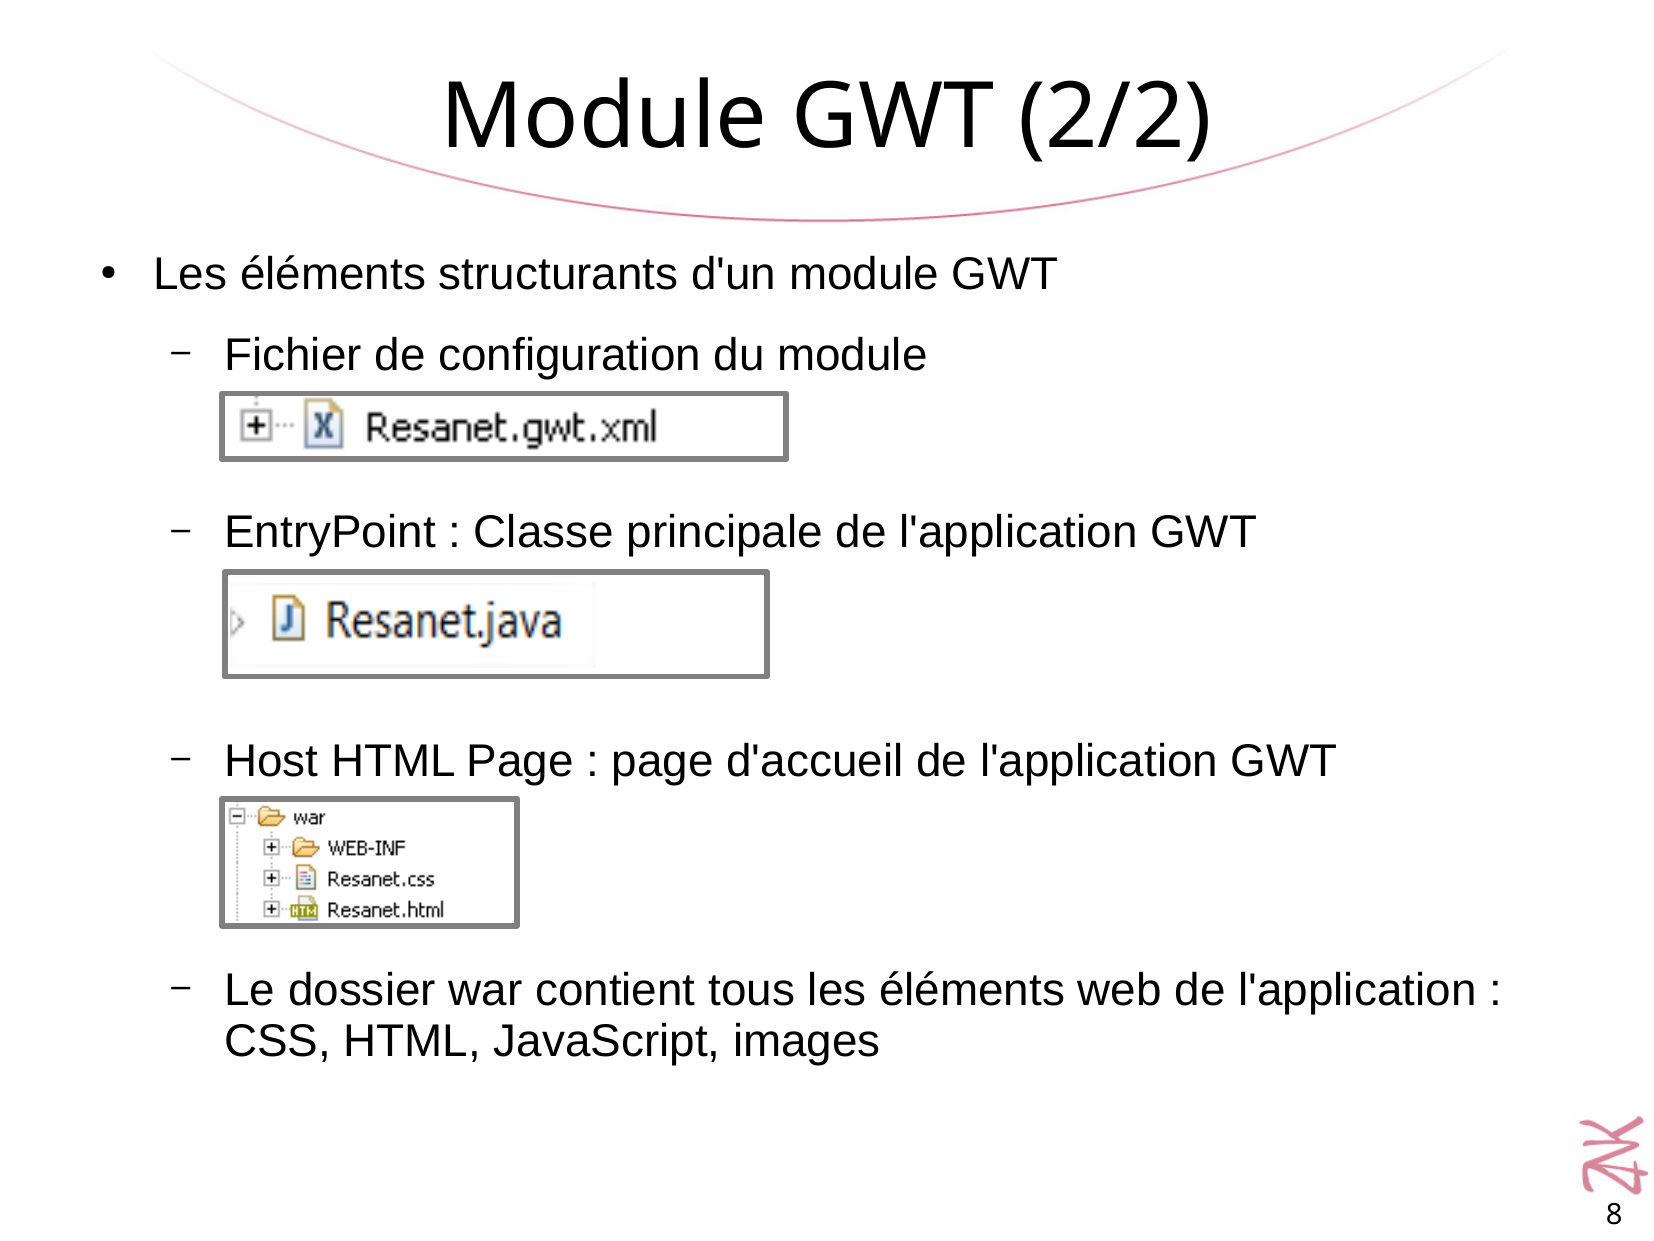

# Module GWT (2/2)
Les éléments structurants d'un module GWT
Fichier de configuration du module
EntryPoint : Classe principale de l'application GWT
Host HTML Page : page d'accueil de l'application GWT
Le dossier war contient tous les éléments web de l'application : CSS, HTML, JavaScript, images
8